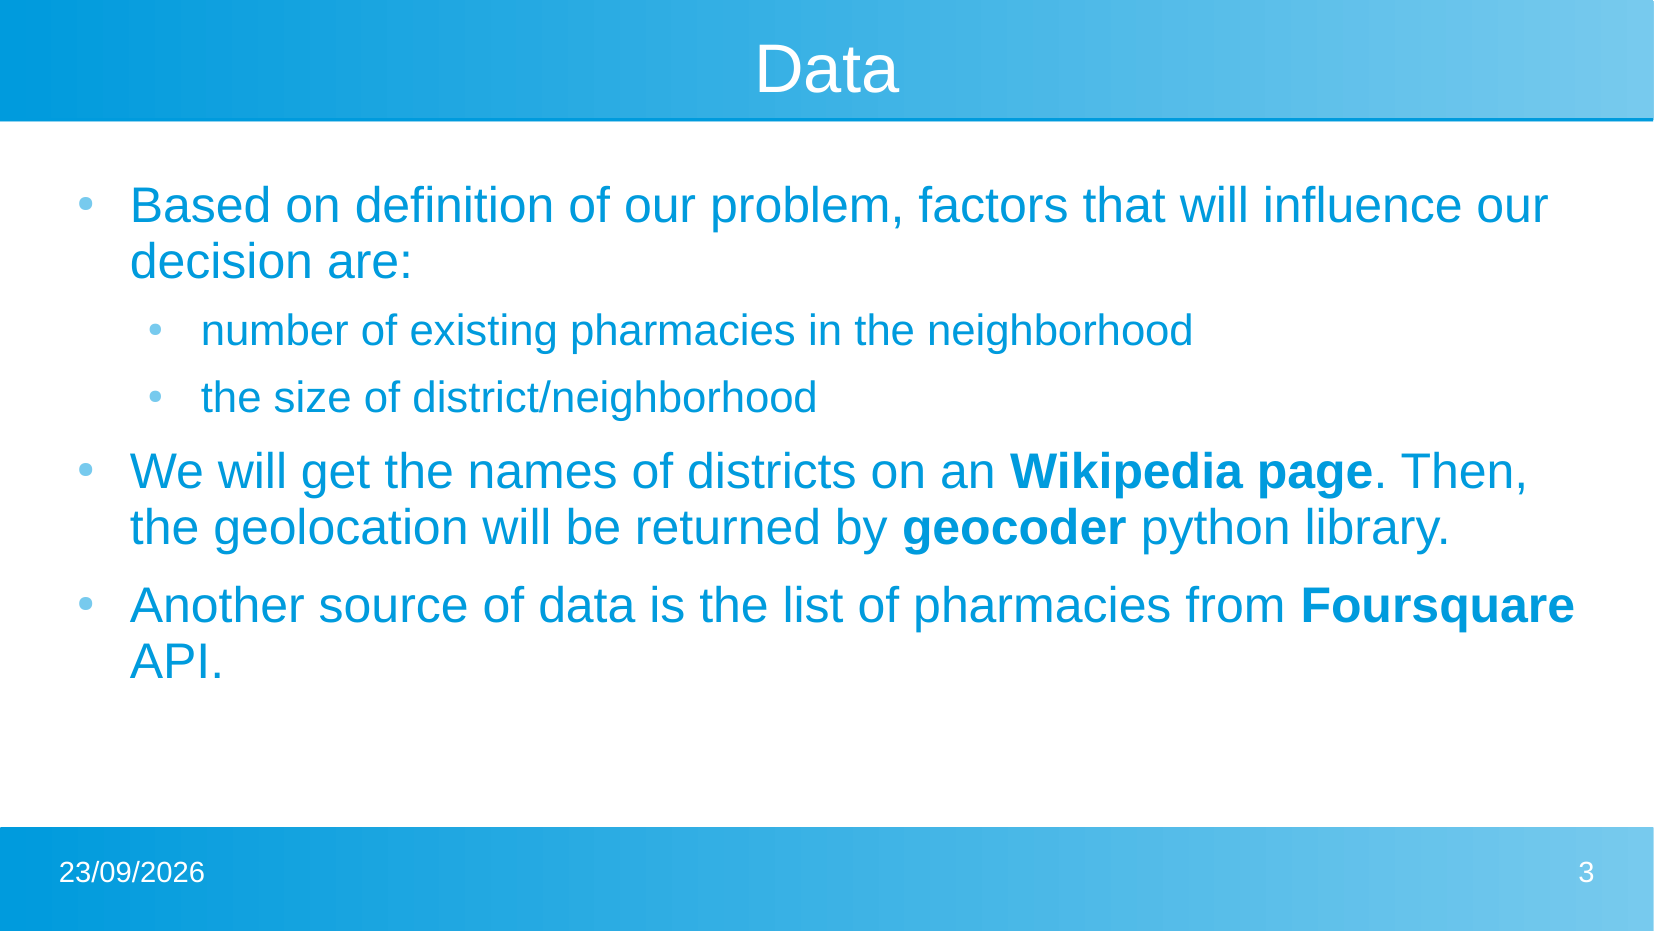

# Data
Based on definition of our problem, factors that will influence our decision are:
number of existing pharmacies in the neighborhood
the size of district/neighborhood
We will get the names of districts on an Wikipedia page. Then, the geolocation will be returned by geocoder python library.
Another source of data is the list of pharmacies from Foursquare API.
3